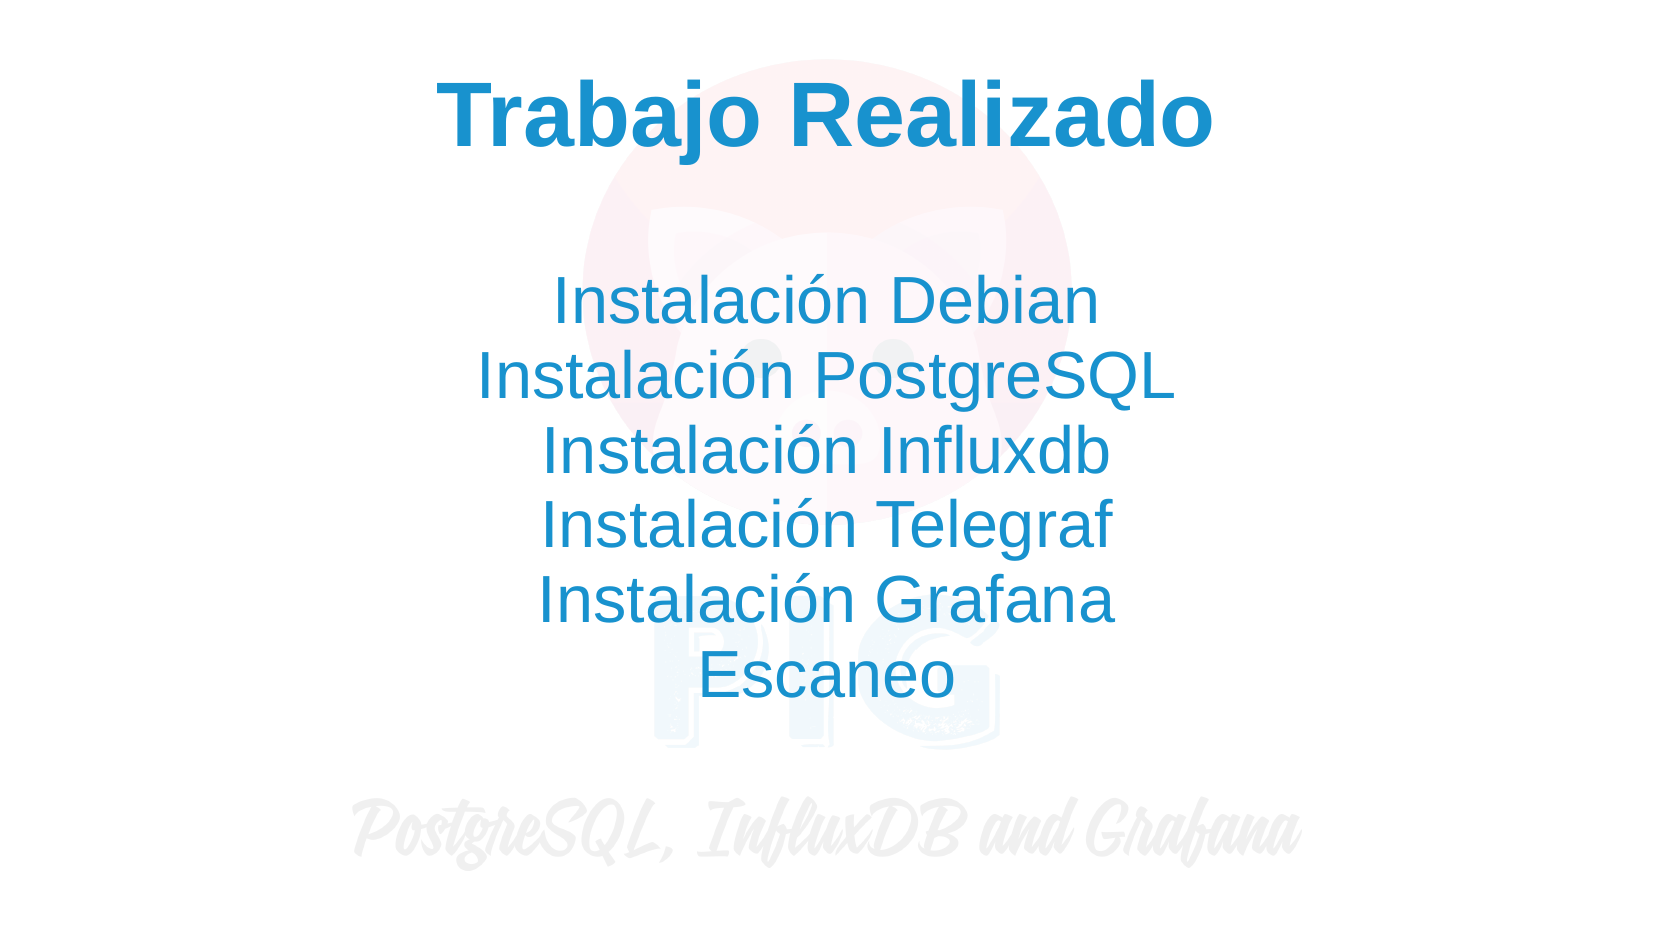

# Trabajo Realizado
Instalación Debian
Instalación PostgreSQL
Instalación Influxdb
Instalación Telegraf
Instalación Grafana
Escaneo